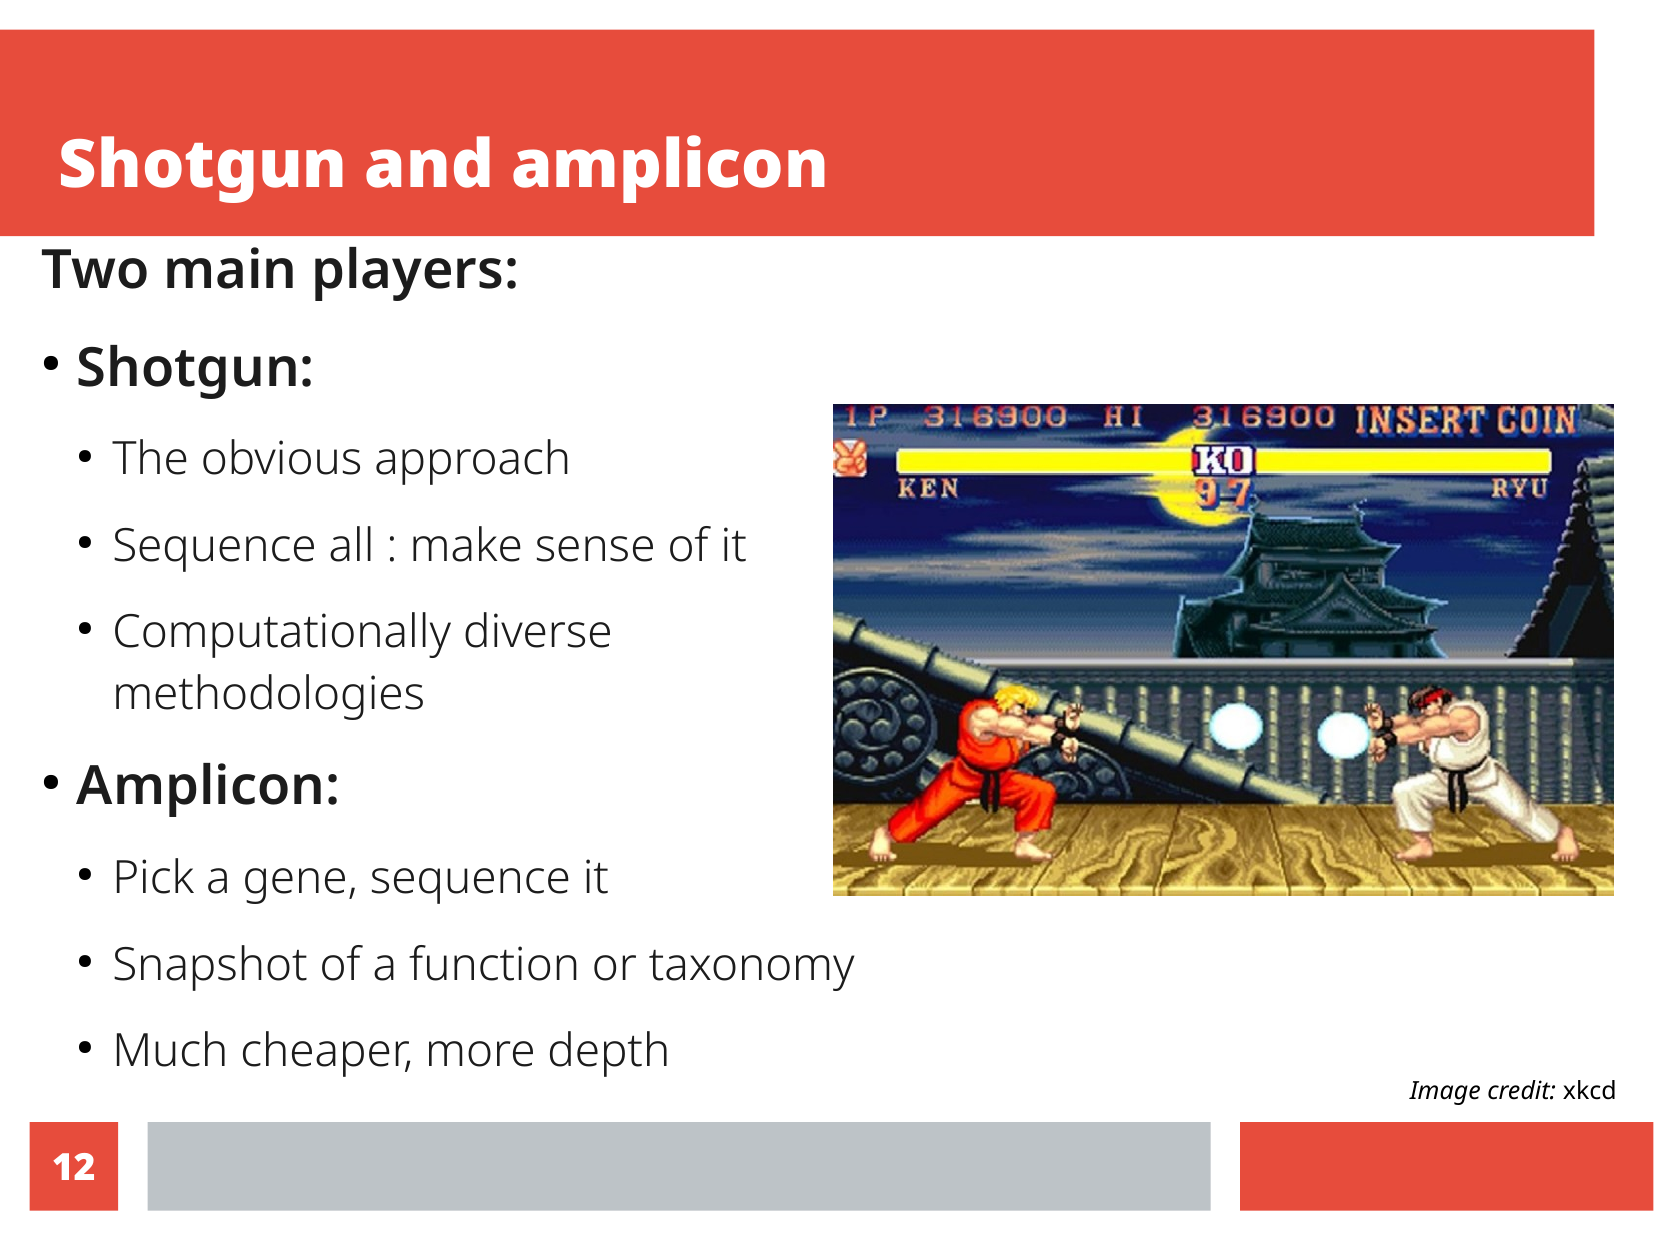

# Shotgun and amplicon
Two main players:
Shotgun:
The obvious approach
Sequence all : make sense of it
Computationally diverse methodologies
Amplicon:
Pick a gene, sequence it
Snapshot of a function or taxonomy
Much cheaper, more depth
Image credit: xkcd
12